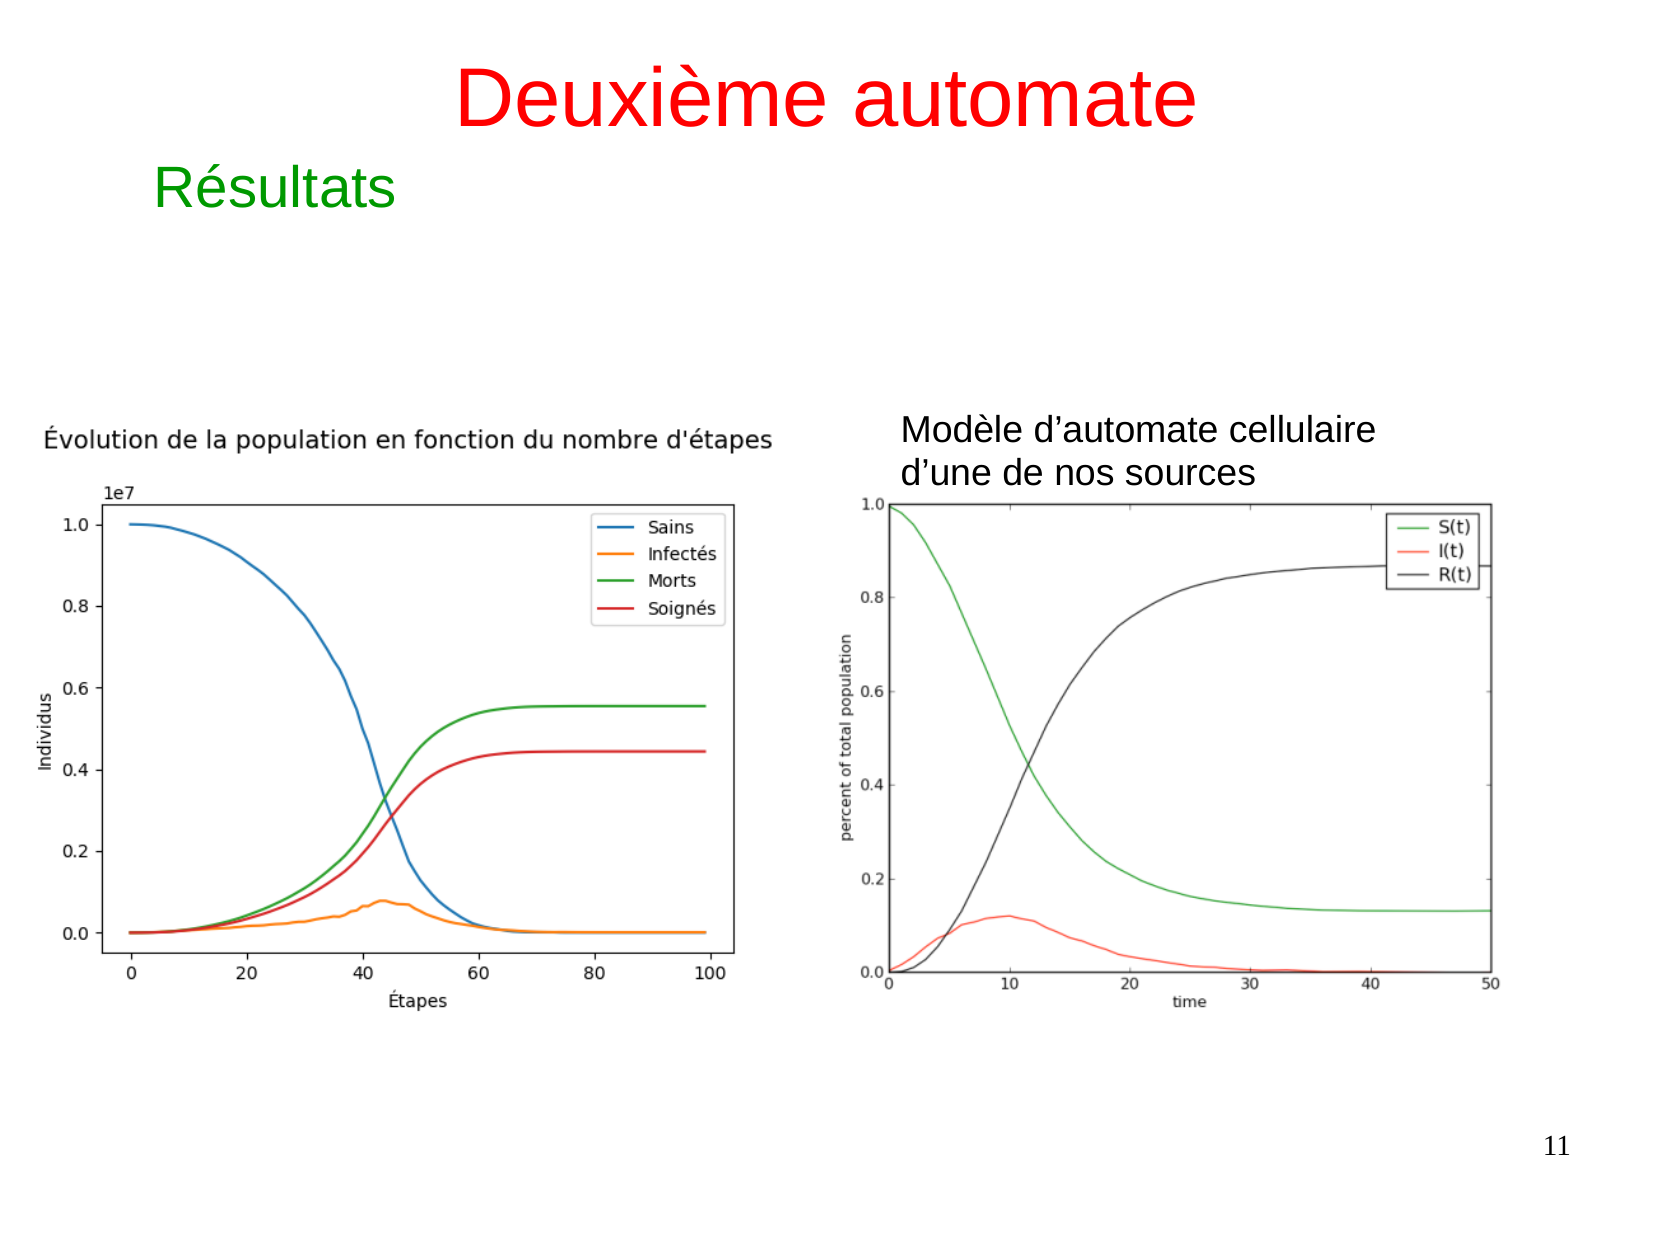

Deuxième automate
# Résultats
Modèle d’automate cellulaire d’une de nos sources
11